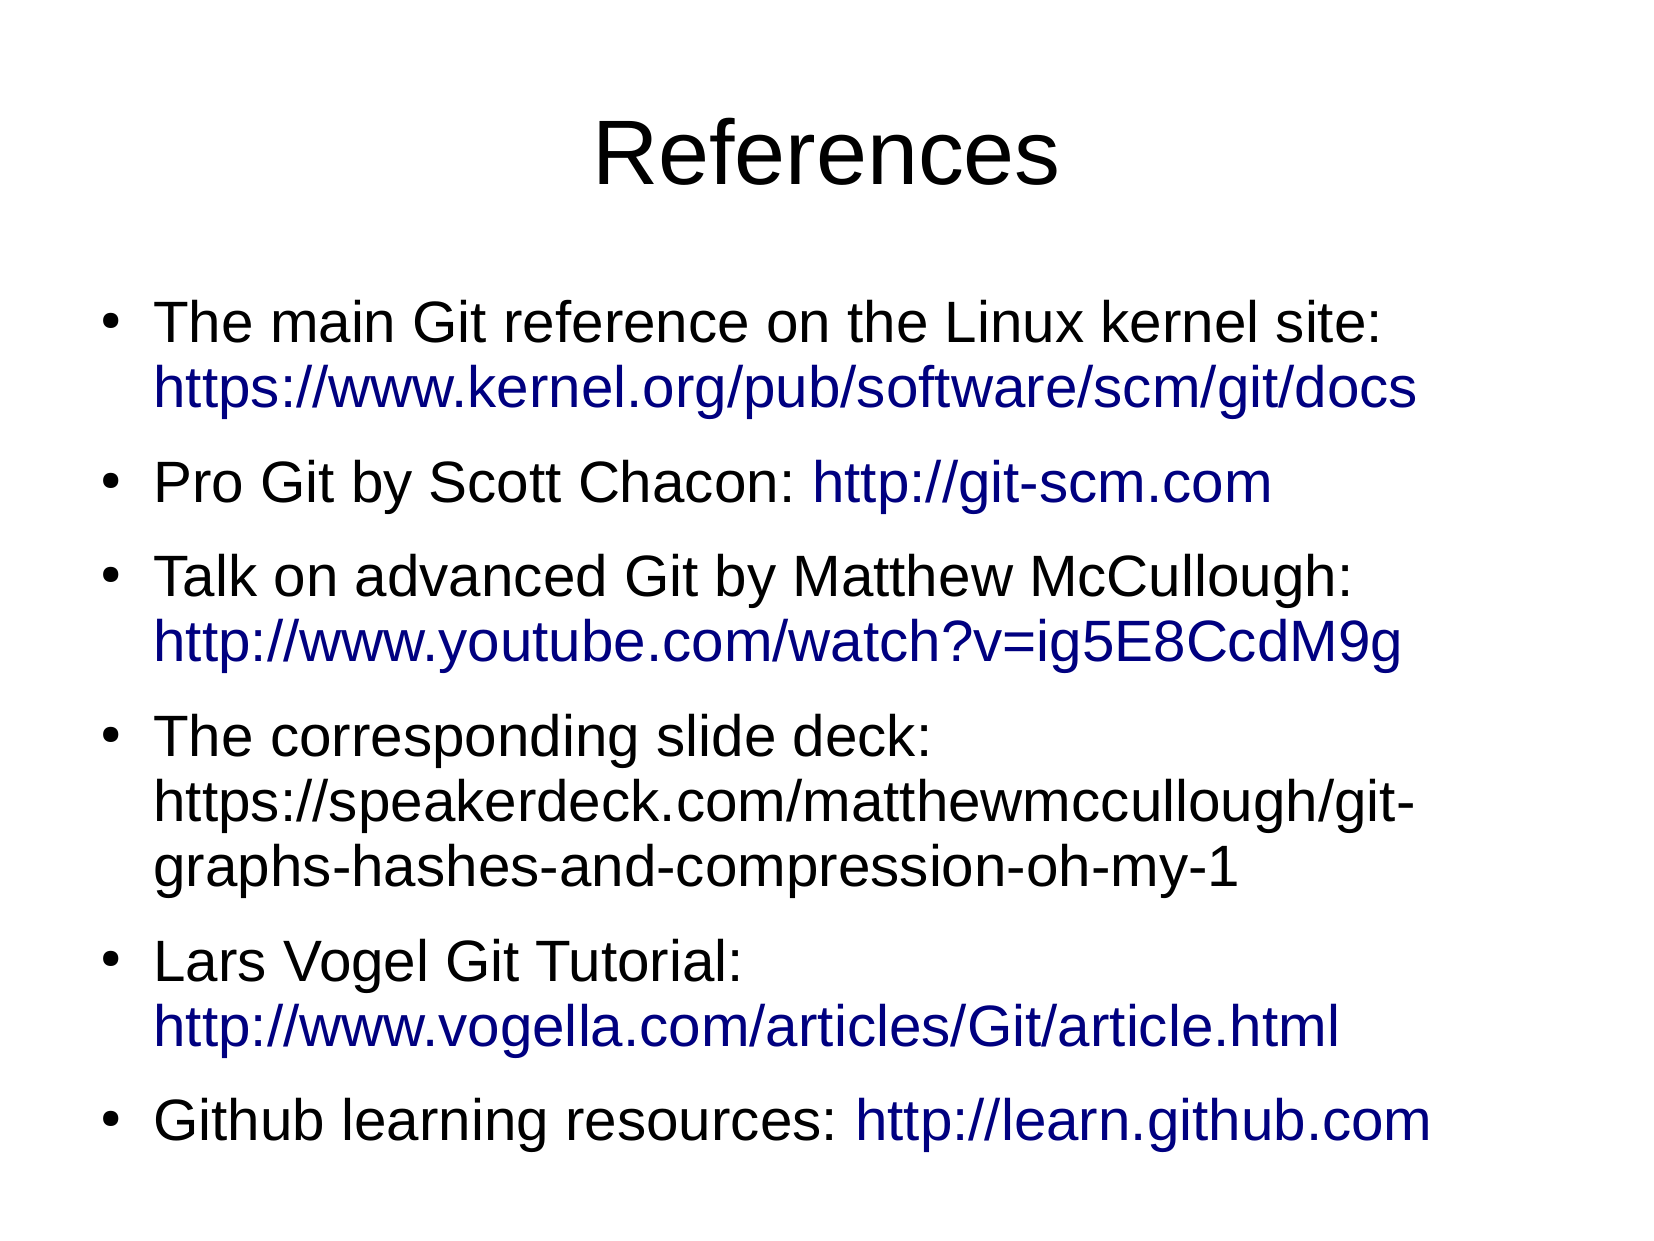

# References
The main Git reference on the Linux kernel site: https://www.kernel.org/pub/software/scm/git/docs
Pro Git by Scott Chacon: http://git-scm.com
Talk on advanced Git by Matthew McCullough: http://www.youtube.com/watch?v=ig5E8CcdM9g
The corresponding slide deck: https://speakerdeck.com/matthewmccullough/git-graphs-hashes-and-compression-oh-my-1
Lars Vogel Git Tutorial: http://www.vogella.com/articles/Git/article.html
Github learning resources: http://learn.github.com